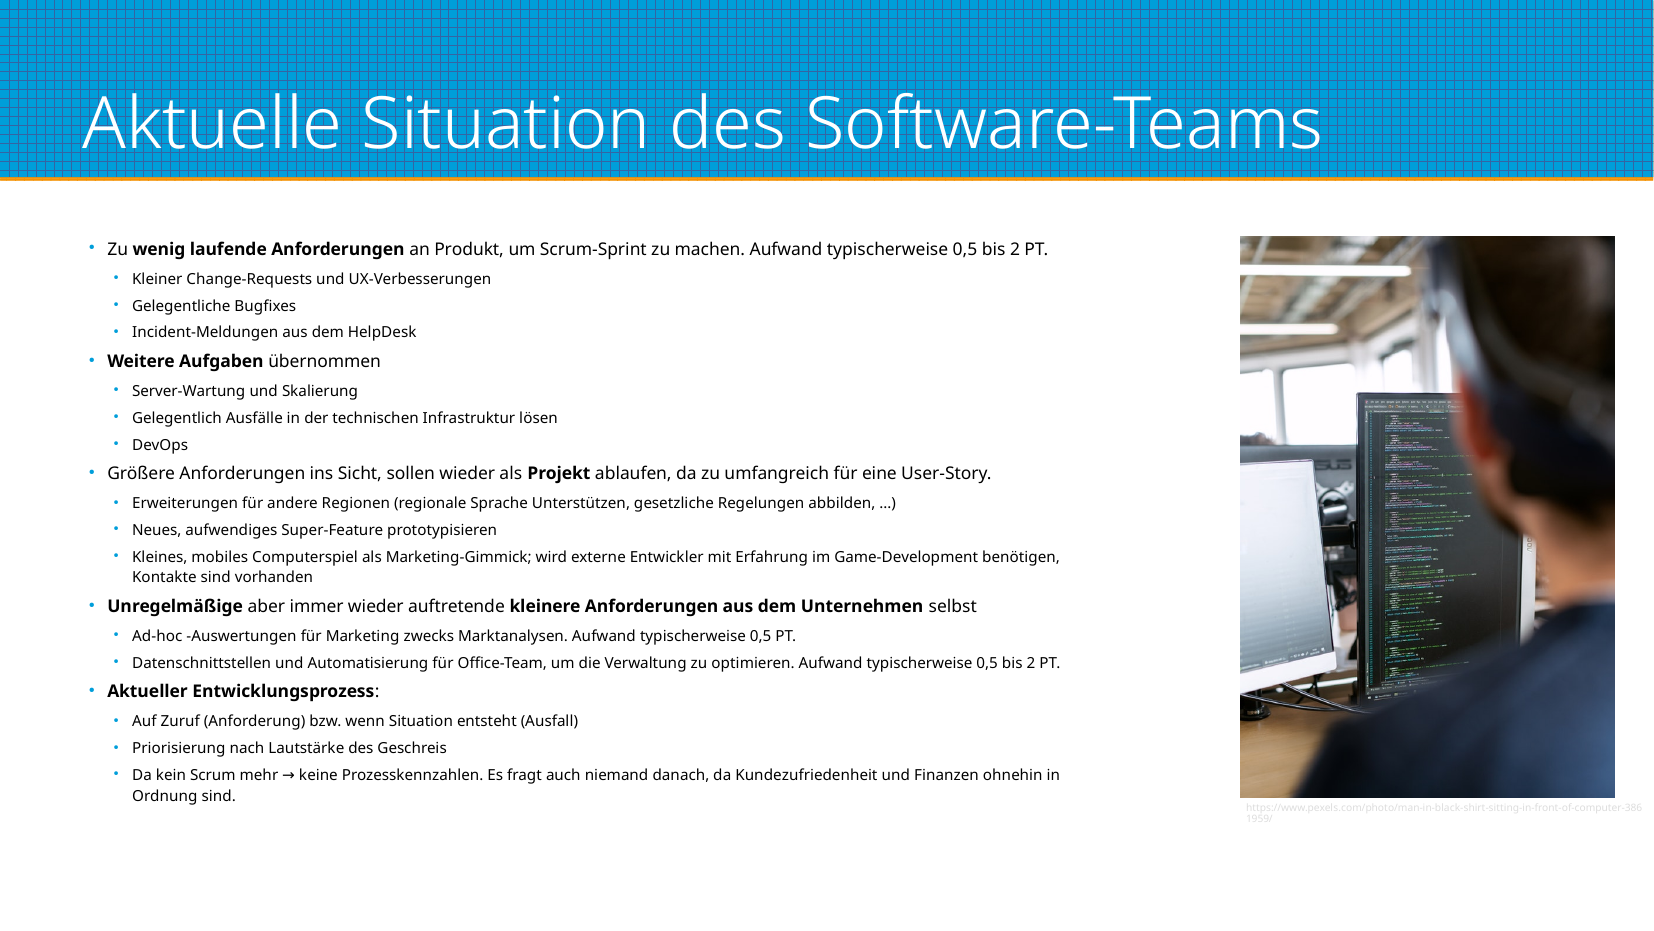

# Aktuelle Situation des Software-Teams
Zu wenig laufende Anforderungen an Produkt, um Scrum-Sprint zu machen. Aufwand typischerweise 0,5 bis 2 PT.
Kleiner Change-Requests und UX-Verbesserungen
Gelegentliche Bugfixes
Incident-Meldungen aus dem HelpDesk
Weitere Aufgaben übernommen
Server-Wartung und Skalierung
Gelegentlich Ausfälle in der technischen Infrastruktur lösen
DevOps
Größere Anforderungen ins Sicht, sollen wieder als Projekt ablaufen, da zu umfangreich für eine User-Story.
Erweiterungen für andere Regionen (regionale Sprache Unterstützen, gesetzliche Regelungen abbilden, …)
Neues, aufwendiges Super-Feature prototypisieren
Kleines, mobiles Computerspiel als Marketing-Gimmick; wird externe Entwickler mit Erfahrung im Game-Development benötigen, Kontakte sind vorhanden
Unregelmäßige aber immer wieder auftretende kleinere Anforderungen aus dem Unternehmen selbst
Ad-hoc -Auswertungen für Marketing zwecks Marktanalysen. Aufwand typischerweise 0,5 PT.
Datenschnittstellen und Automatisierung für Office-Team, um die Verwaltung zu optimieren. Aufwand typischerweise 0,5 bis 2 PT.
Aktueller Entwicklungsprozess:
Auf Zuruf (Anforderung) bzw. wenn Situation entsteht (Ausfall)
Priorisierung nach Lautstärke des Geschreis
Da kein Scrum mehr → keine Prozesskennzahlen. Es fragt auch niemand danach, da Kundezufriedenheit und Finanzen ohnehin in Ordnung sind.
https://www.pexels.com/photo/man-in-black-shirt-sitting-in-front-of-computer-3861959/